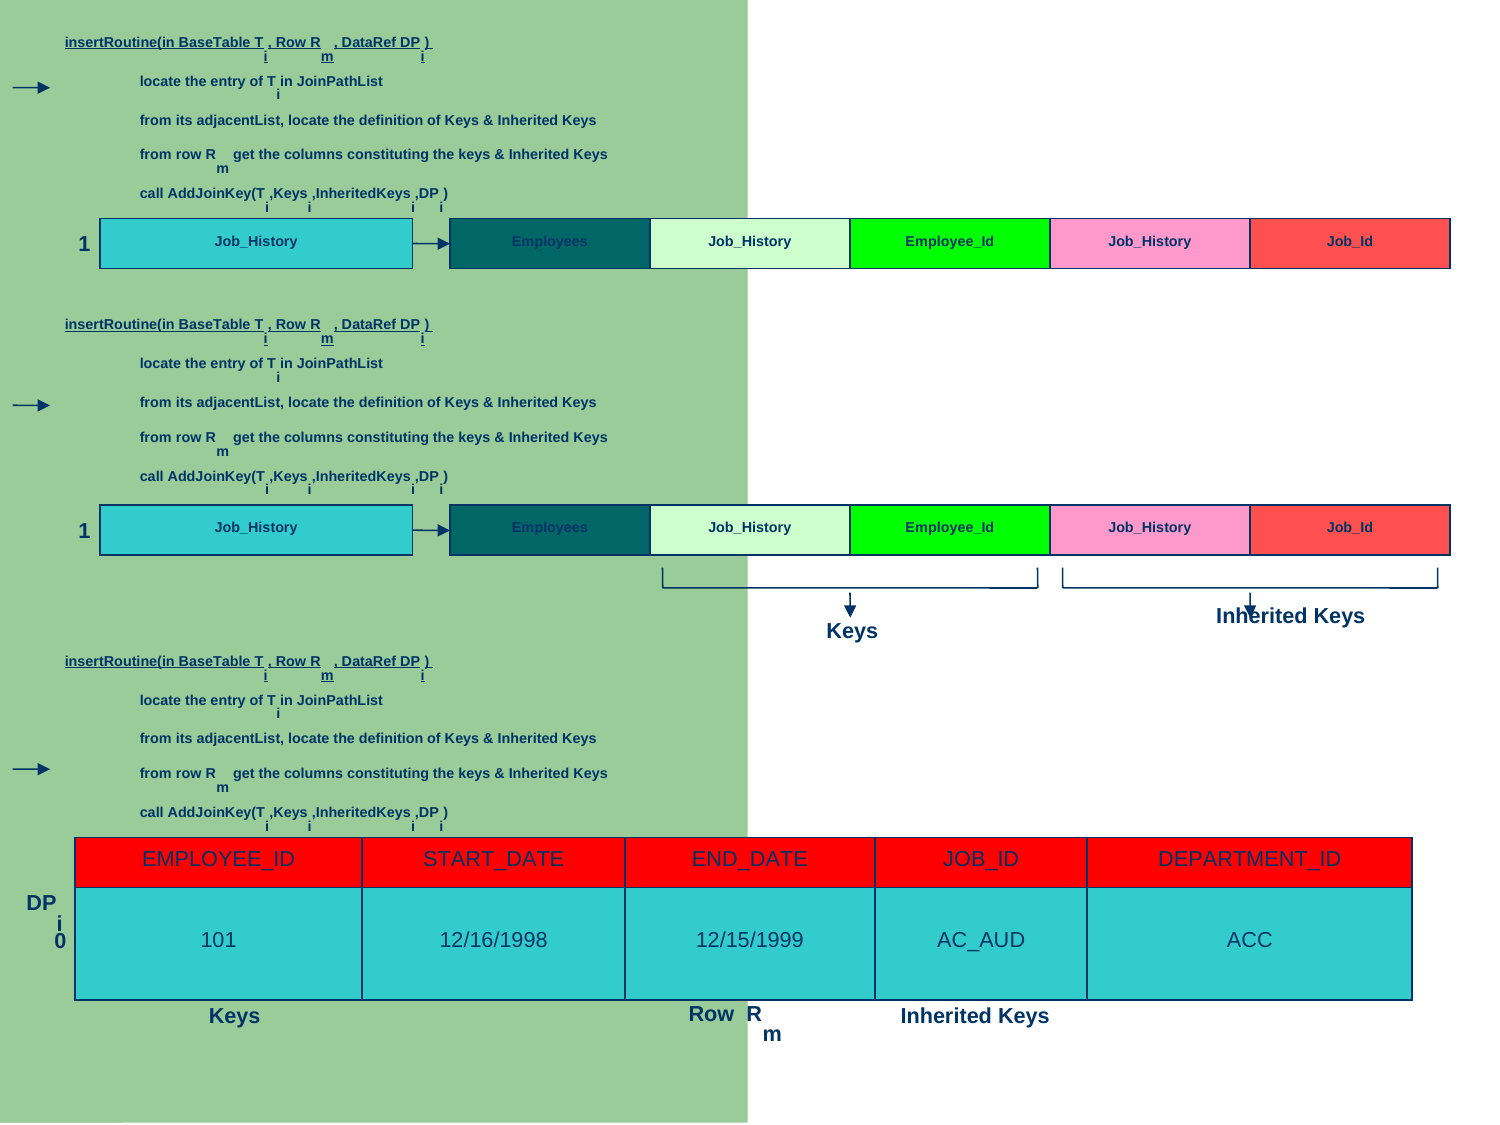

insertRoutine(in BaseTable Ti, Row Rm, DataRef DPi)
locate the entry of Tiin JoinPathList
from its adjacentList, locate the definition of Keys & Inherited Keys
from row Rm get the columns constituting the keys & Inherited Keys
call AddJoinKey(Ti,Keysi,InheritedKeysi,DPi)
1
Job_History
Employees
Job_History
Employee_Id
Job_History
Job_Id
insertRoutine(in BaseTable Ti, Row Rm, DataRef DPi)
locate the entry of Tiin JoinPathList
from its adjacentList, locate the definition of Keys & Inherited Keys
from row Rm get the columns constituting the keys & Inherited Keys
call AddJoinKey(Ti,Keysi,InheritedKeysi,DPi)
1
Job_History
Employees
Job_History
Employee_Id
Job_History
Job_Id
Inherited Keys
Keys
insertRoutine(in BaseTable Ti, Row Rm, DataRef DPi)
locate the entry of Tiin JoinPathList
from its adjacentList, locate the definition of Keys & Inherited Keys
from row Rm get the columns constituting the keys & Inherited Keys
call AddJoinKey(Ti,Keysi,InheritedKeysi,DPi)
EMPLOYEE_ID
START_DATE
END_DATE
JOB_ID
DEPARTMENT_ID
DPi
101
12/16/1998
12/15/1999
AC_AUD
ACC
0
Row Rm
Keys
Inherited Keys